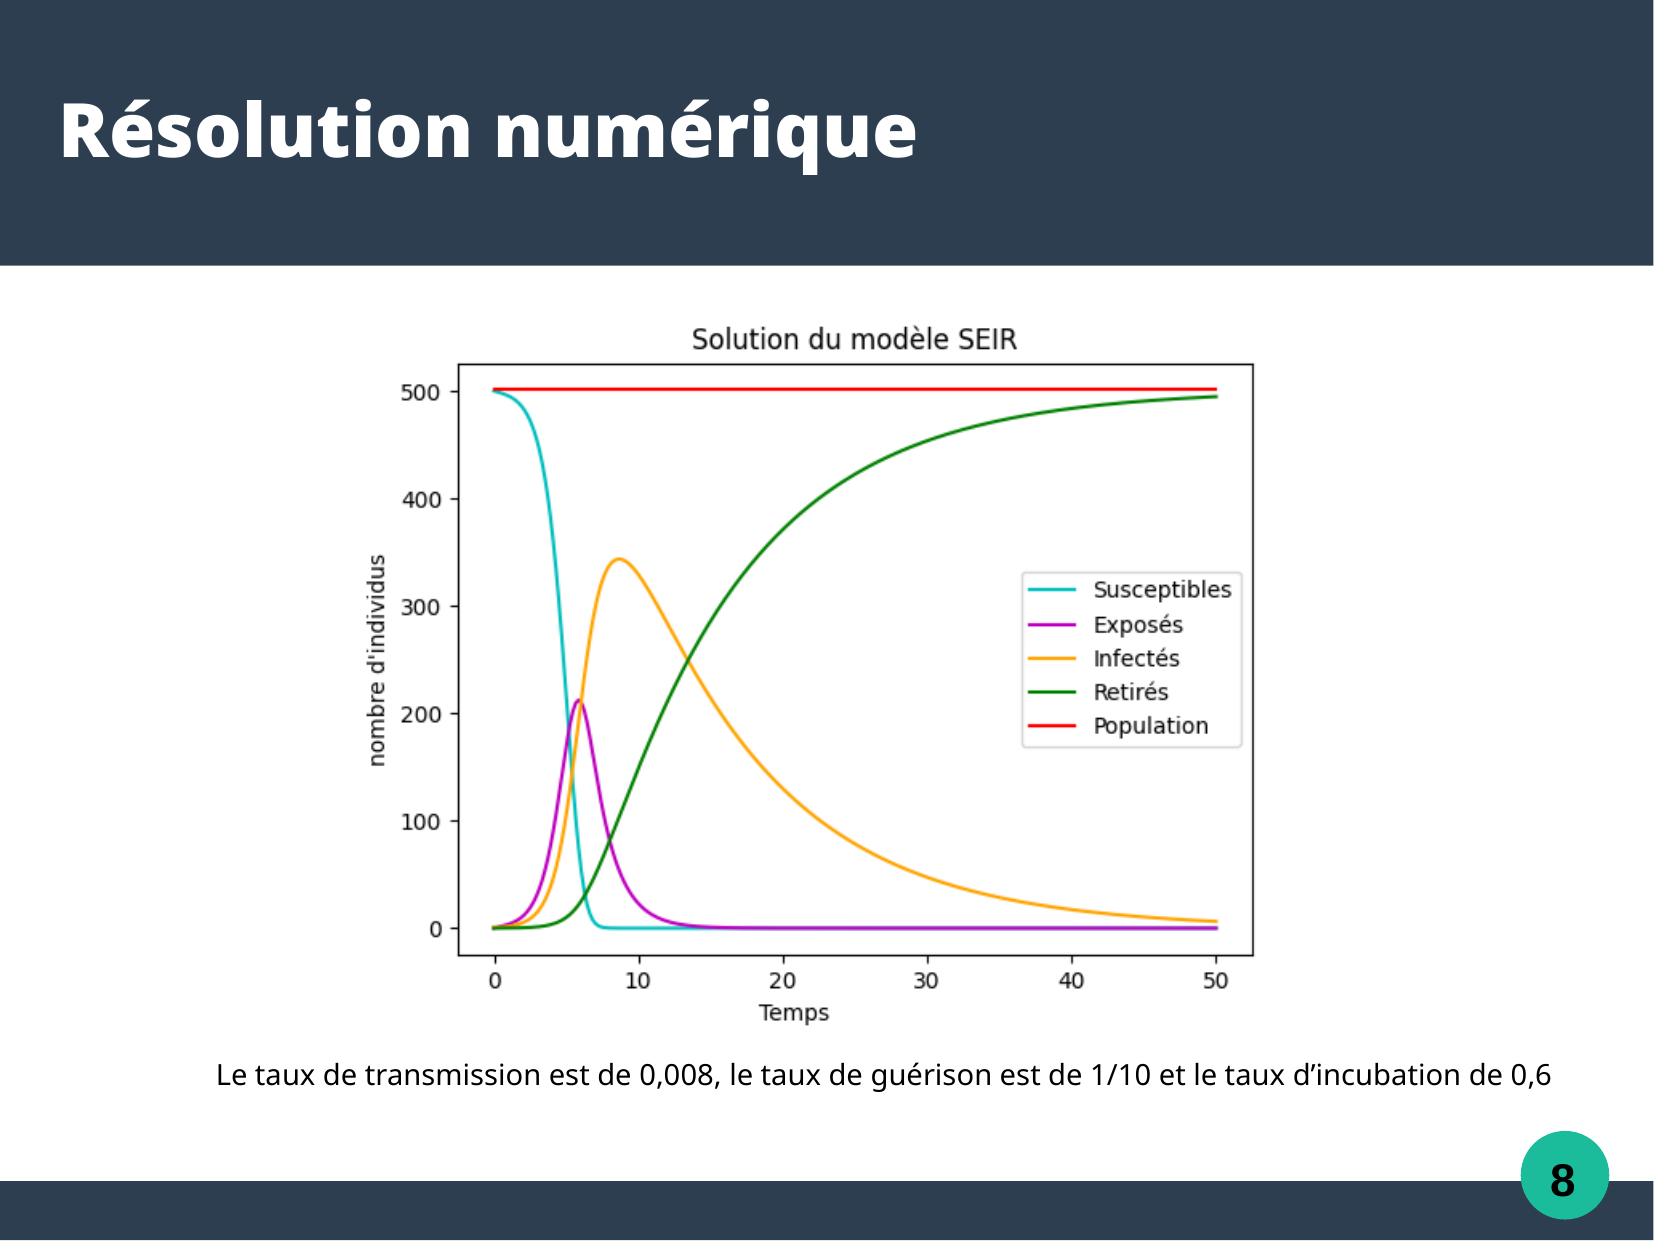

# Résolution numérique
Le taux de transmission est de 0,008, le taux de guérison est de 1/10 et le taux d’incubation de 0,6
8